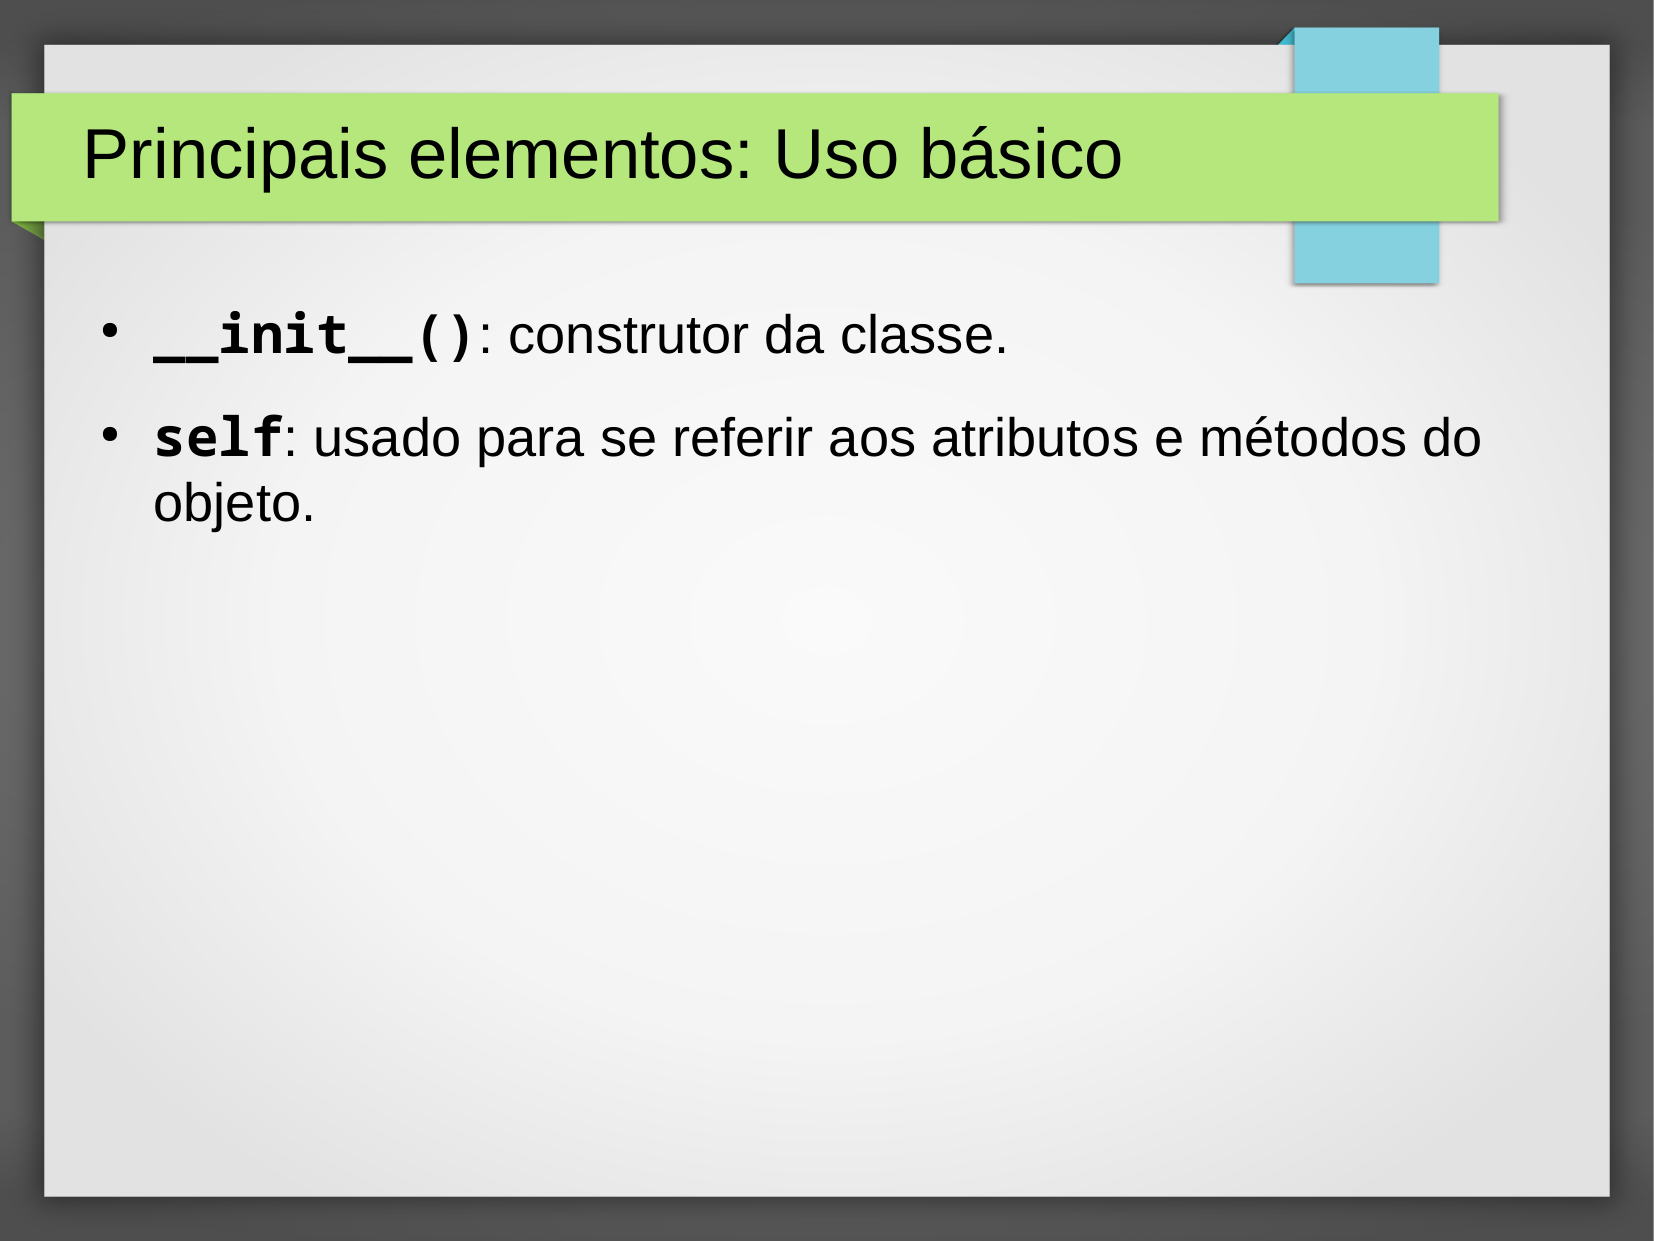

# Principais elementos: Uso básico
__init__(): construtor da classe.
self: usado para se referir aos atributos e métodos do objeto.